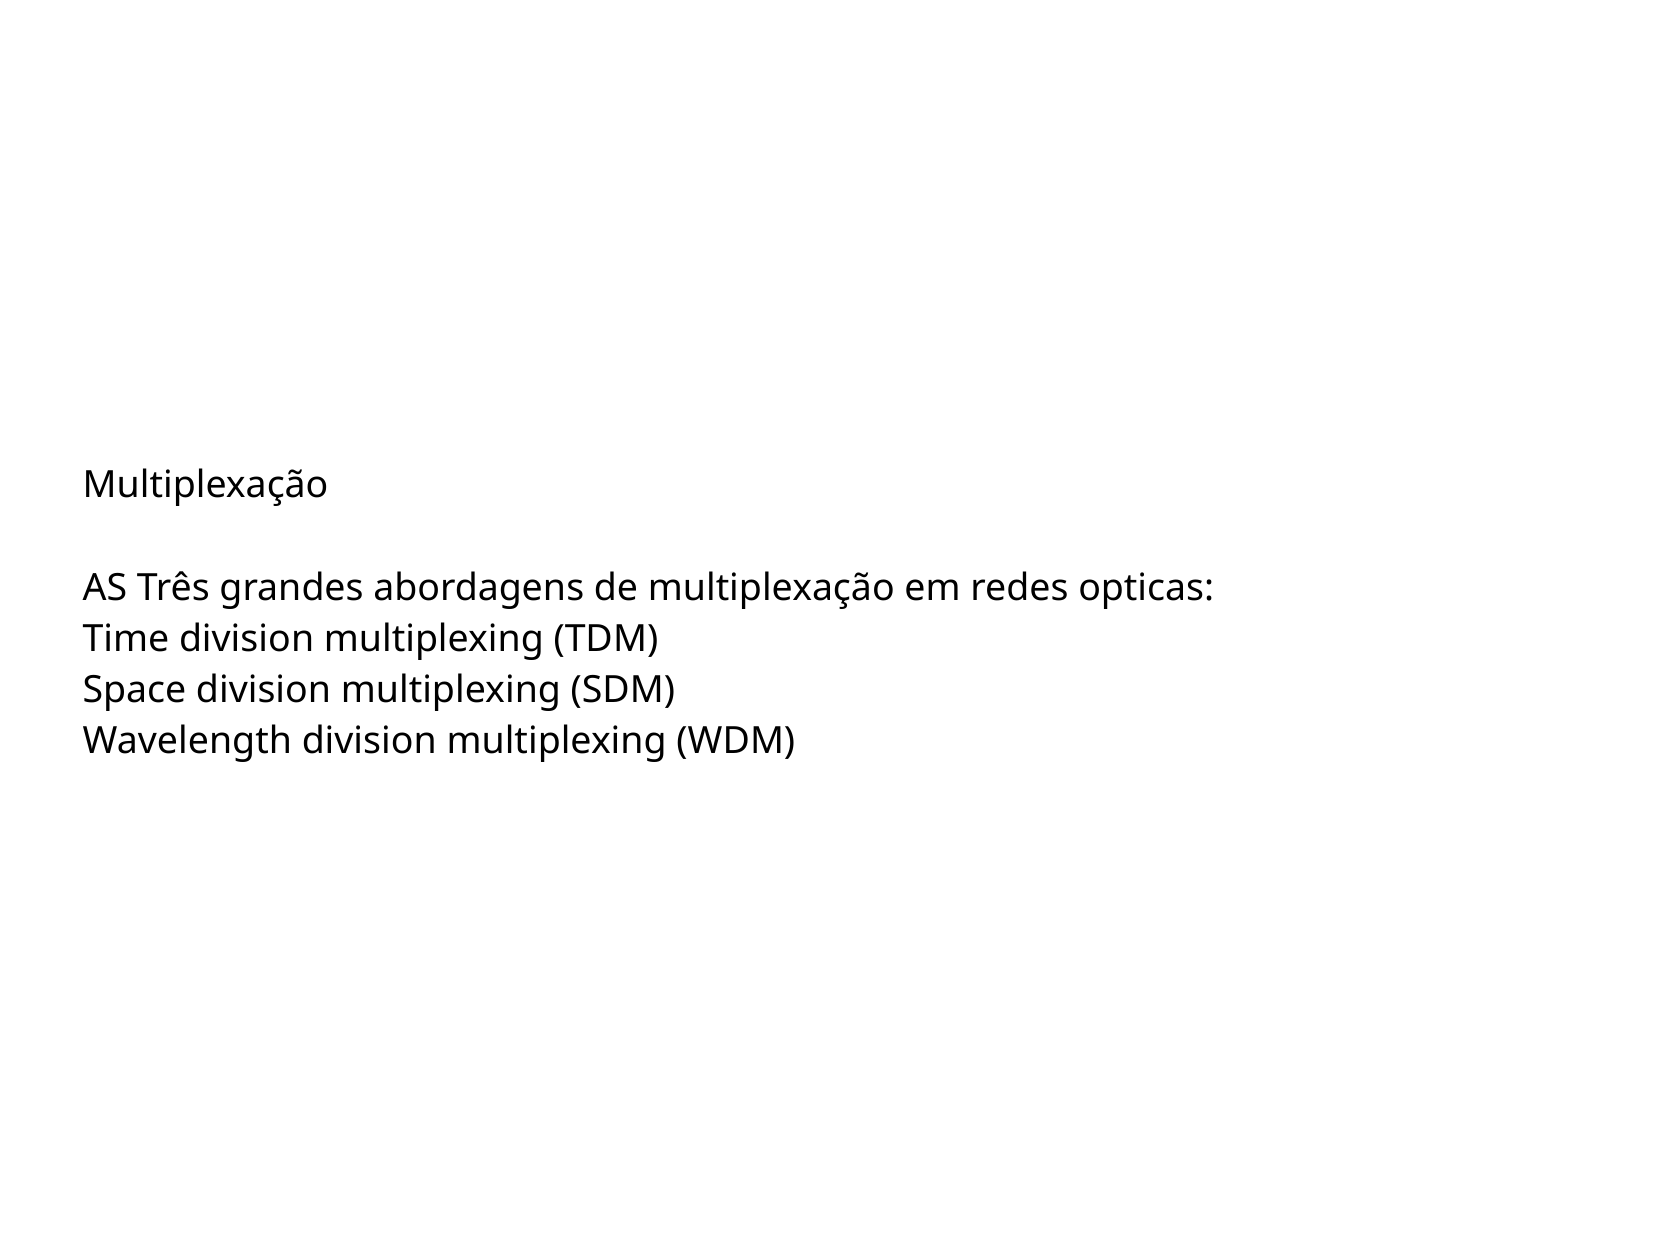

#
Multiplexação
AS Três grandes abordagens de multiplexação em redes opticas:
Time division multiplexing (TDM)
Space division multiplexing (SDM)
Wavelength division multiplexing (WDM)